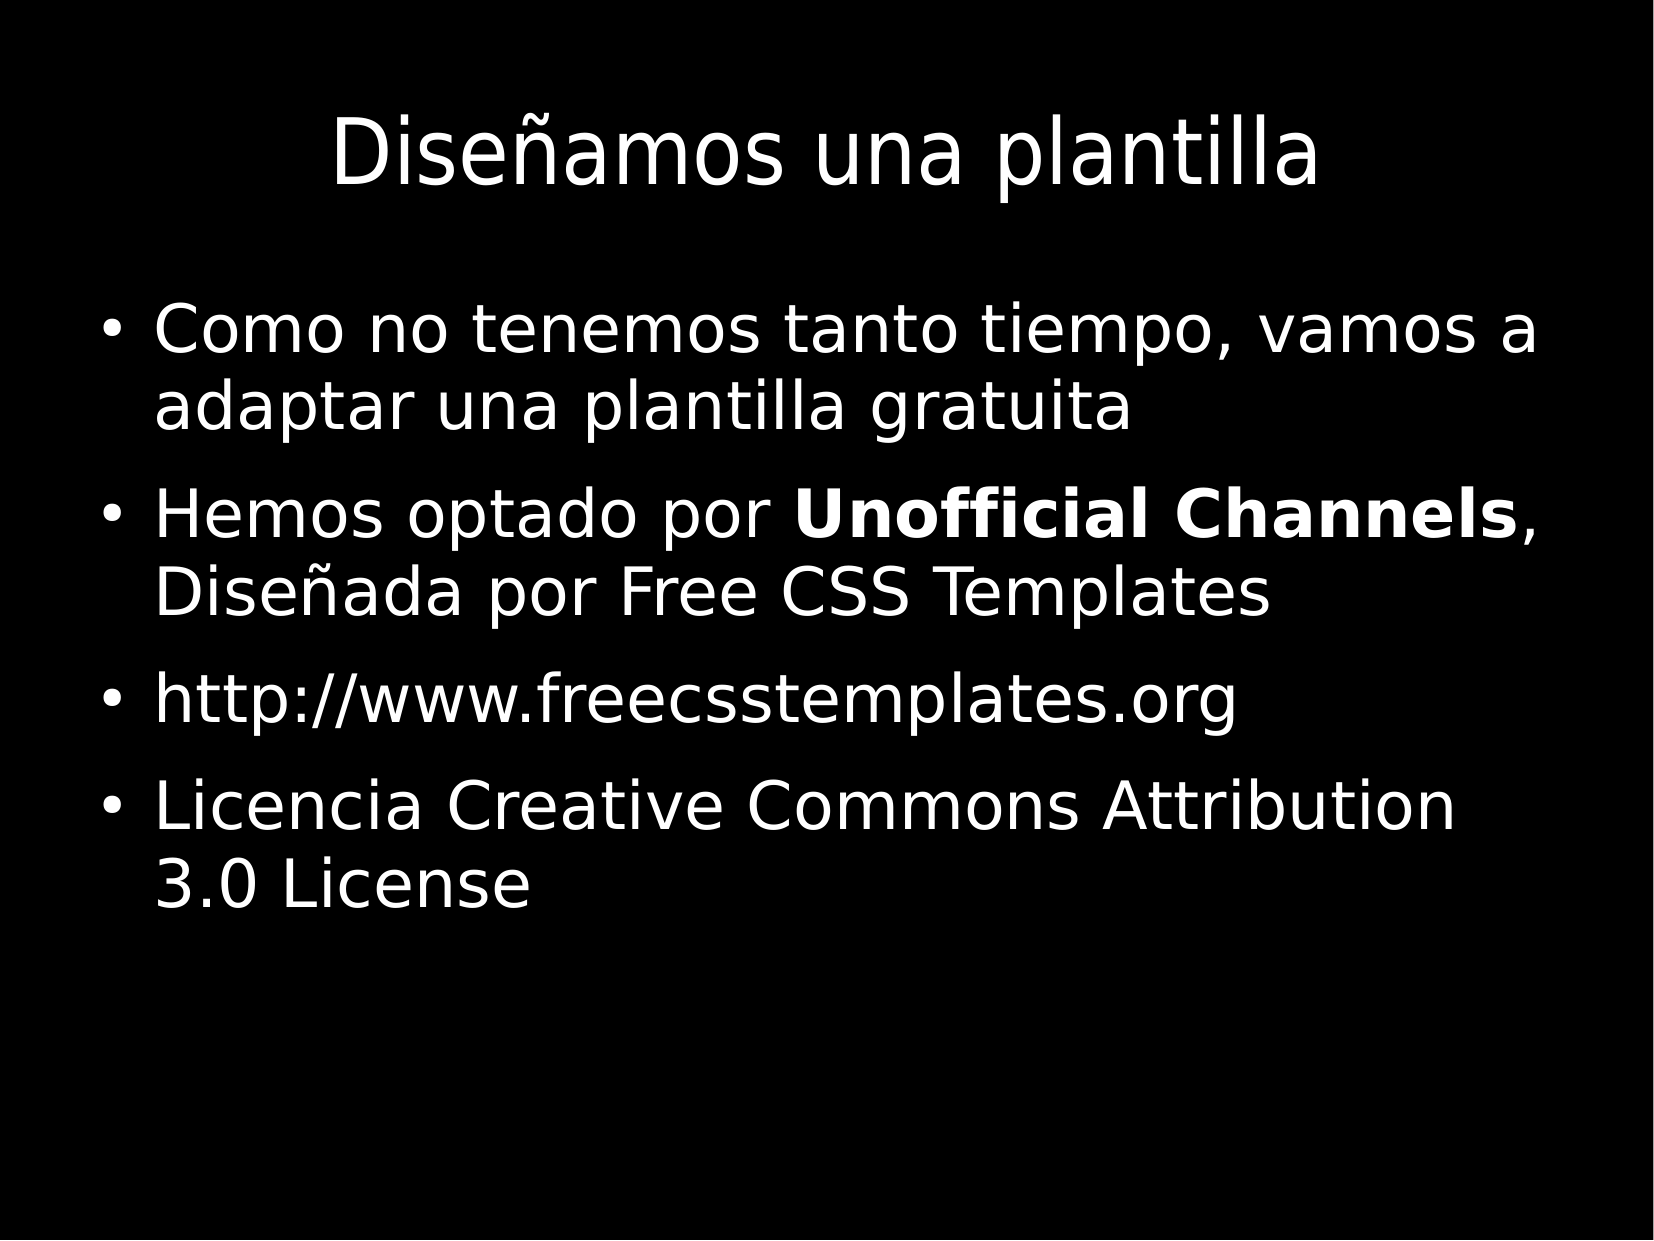

# Diseñamos una plantilla
Como no tenemos tanto tiempo, vamos a adaptar una plantilla gratuita
Hemos optado por Unofficial Channels, Diseñada por Free CSS Templates
http://www.freecsstemplates.org
Licencia Creative Commons Attribution 3.0 License